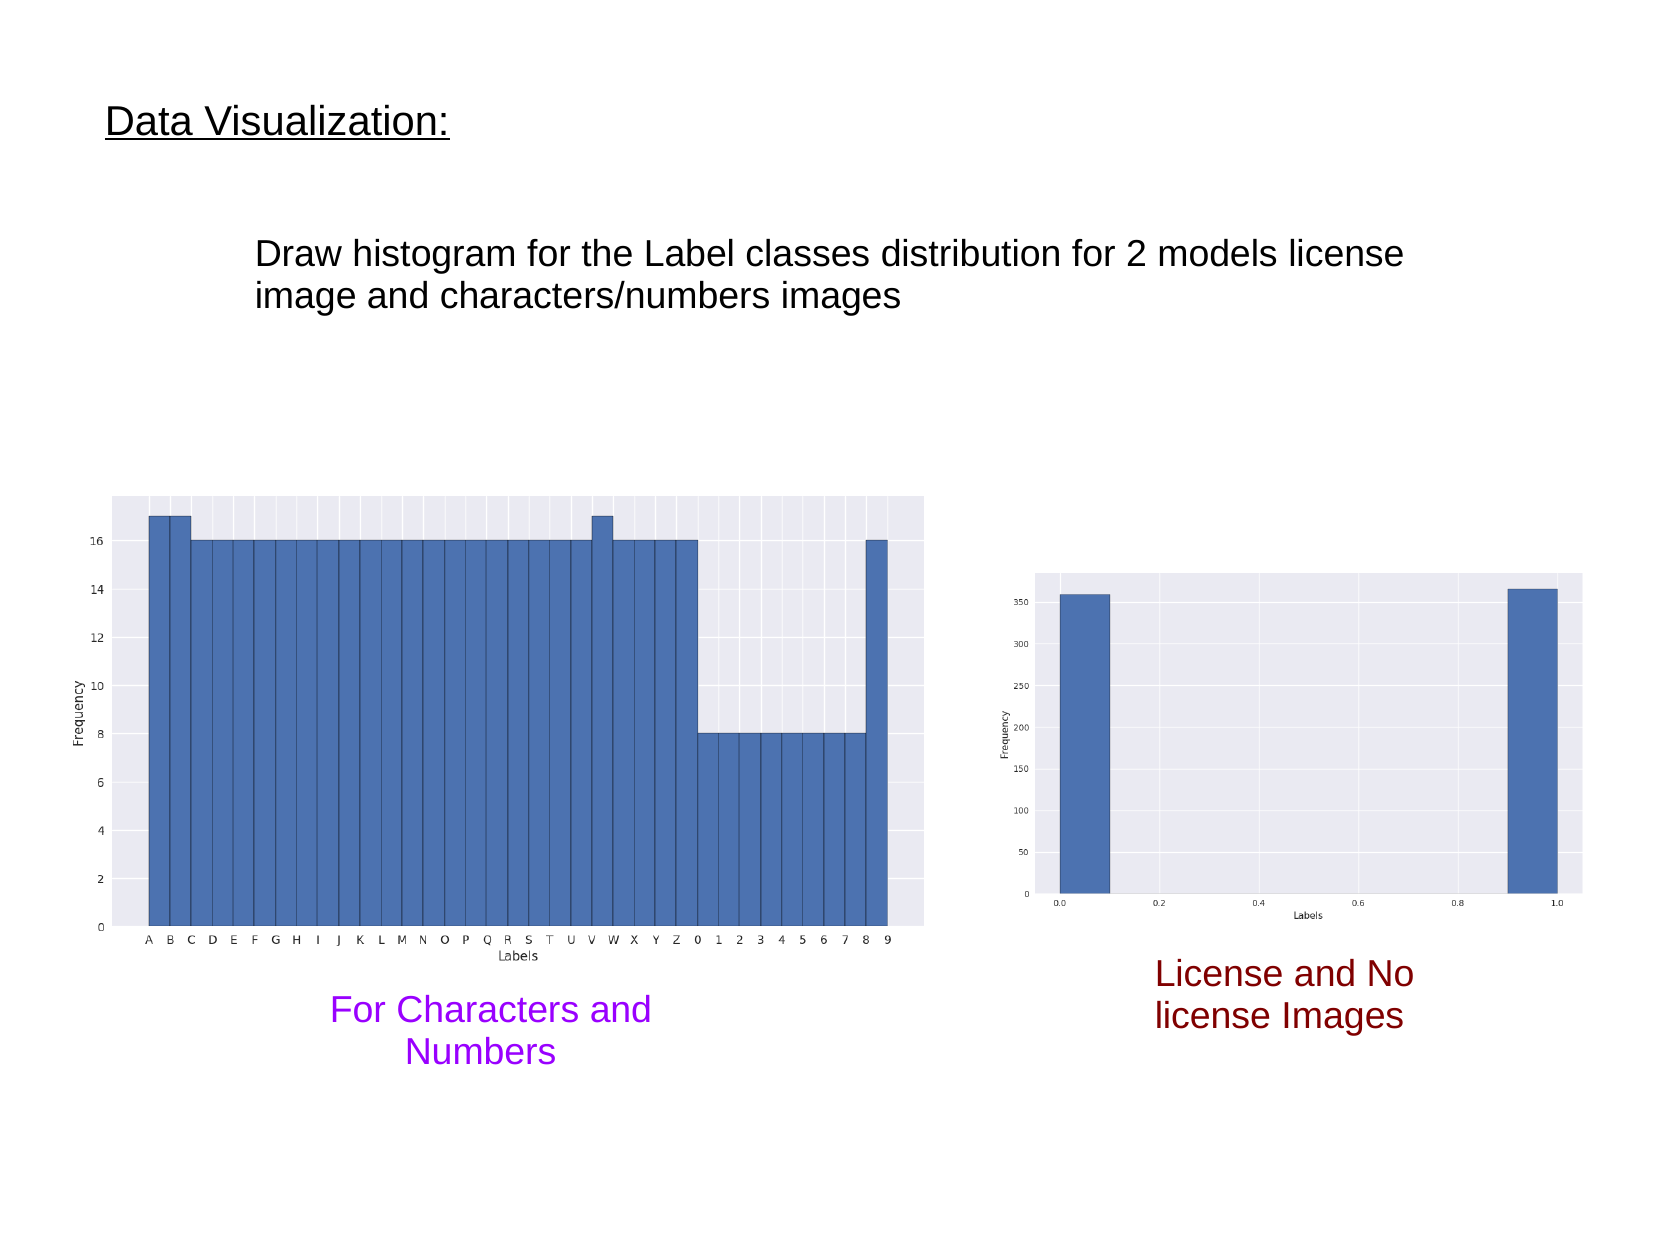

Data Visualization:
Draw histogram for the Label classes distribution for 2 models license image and characters/numbers images
License and No license Images
For Characters and 	Numbers